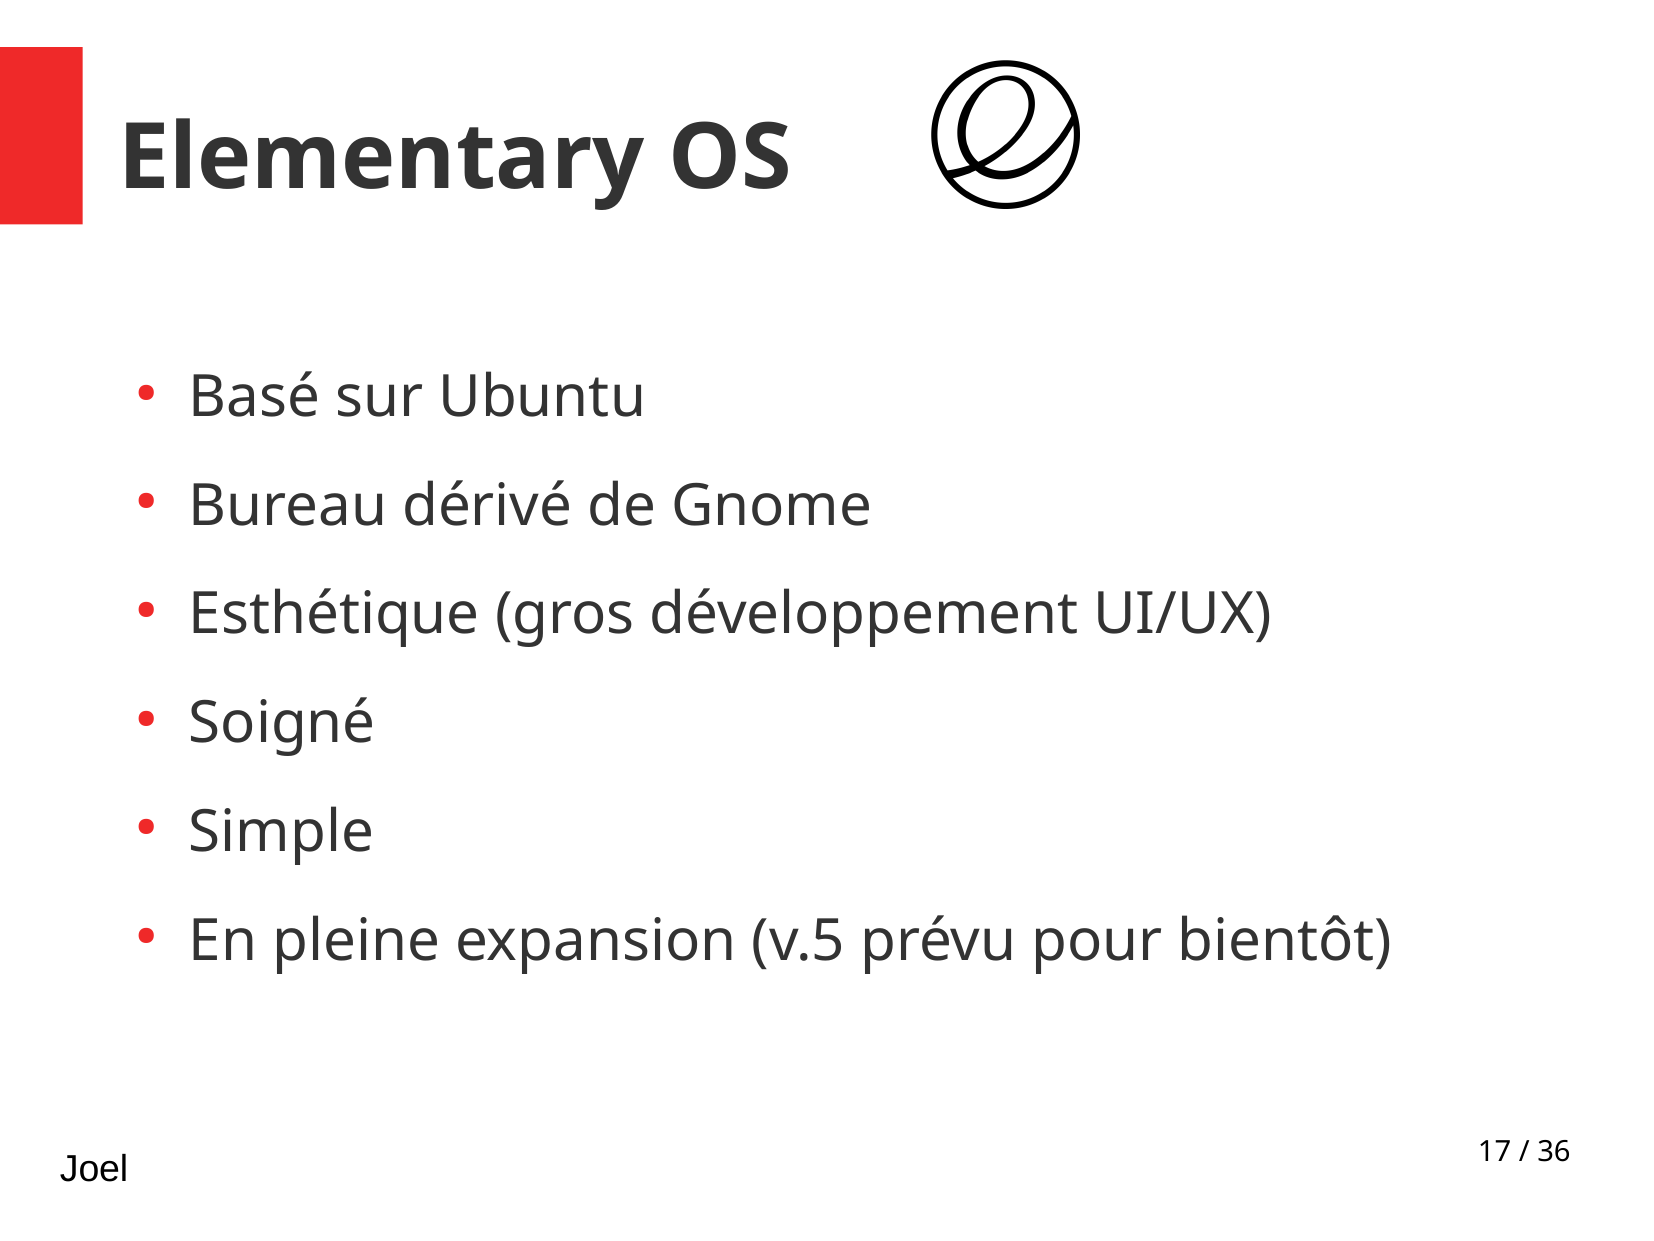

# Elementary OS
Basé sur Ubuntu
Bureau dérivé de Gnome
Esthétique (gros développement UI/UX)
Soigné
Simple
En pleine expansion (v.5 prévu pour bientôt)
17
Joel